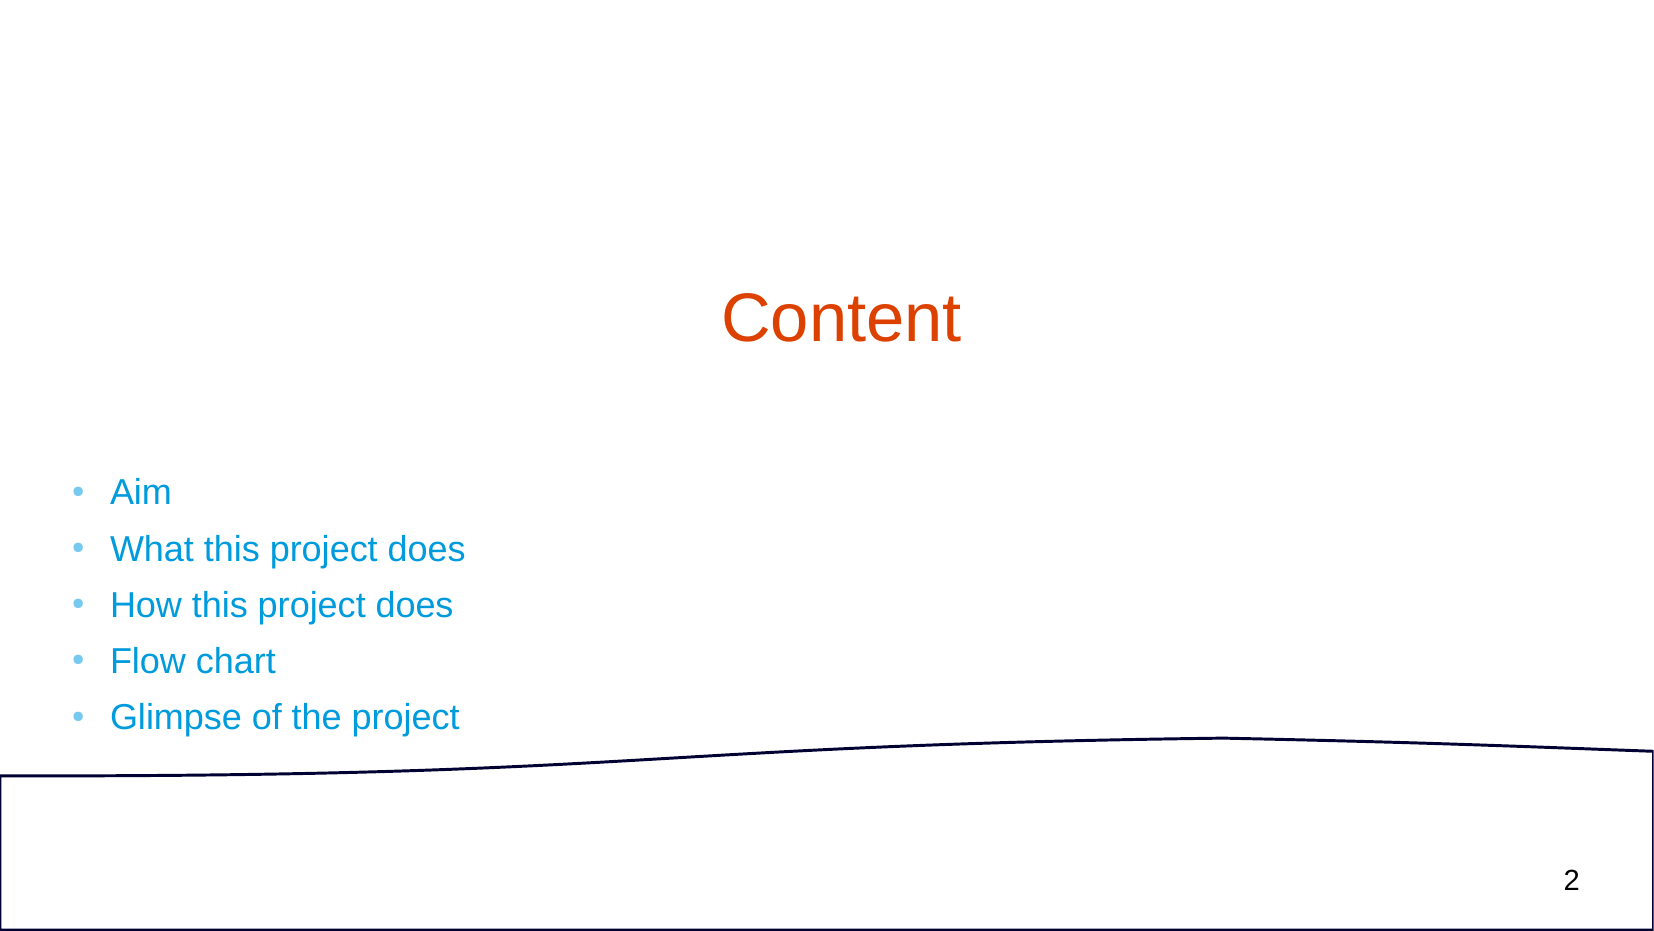

# Content
Aim
What this project does
How this project does
Flow chart
Glimpse of the project